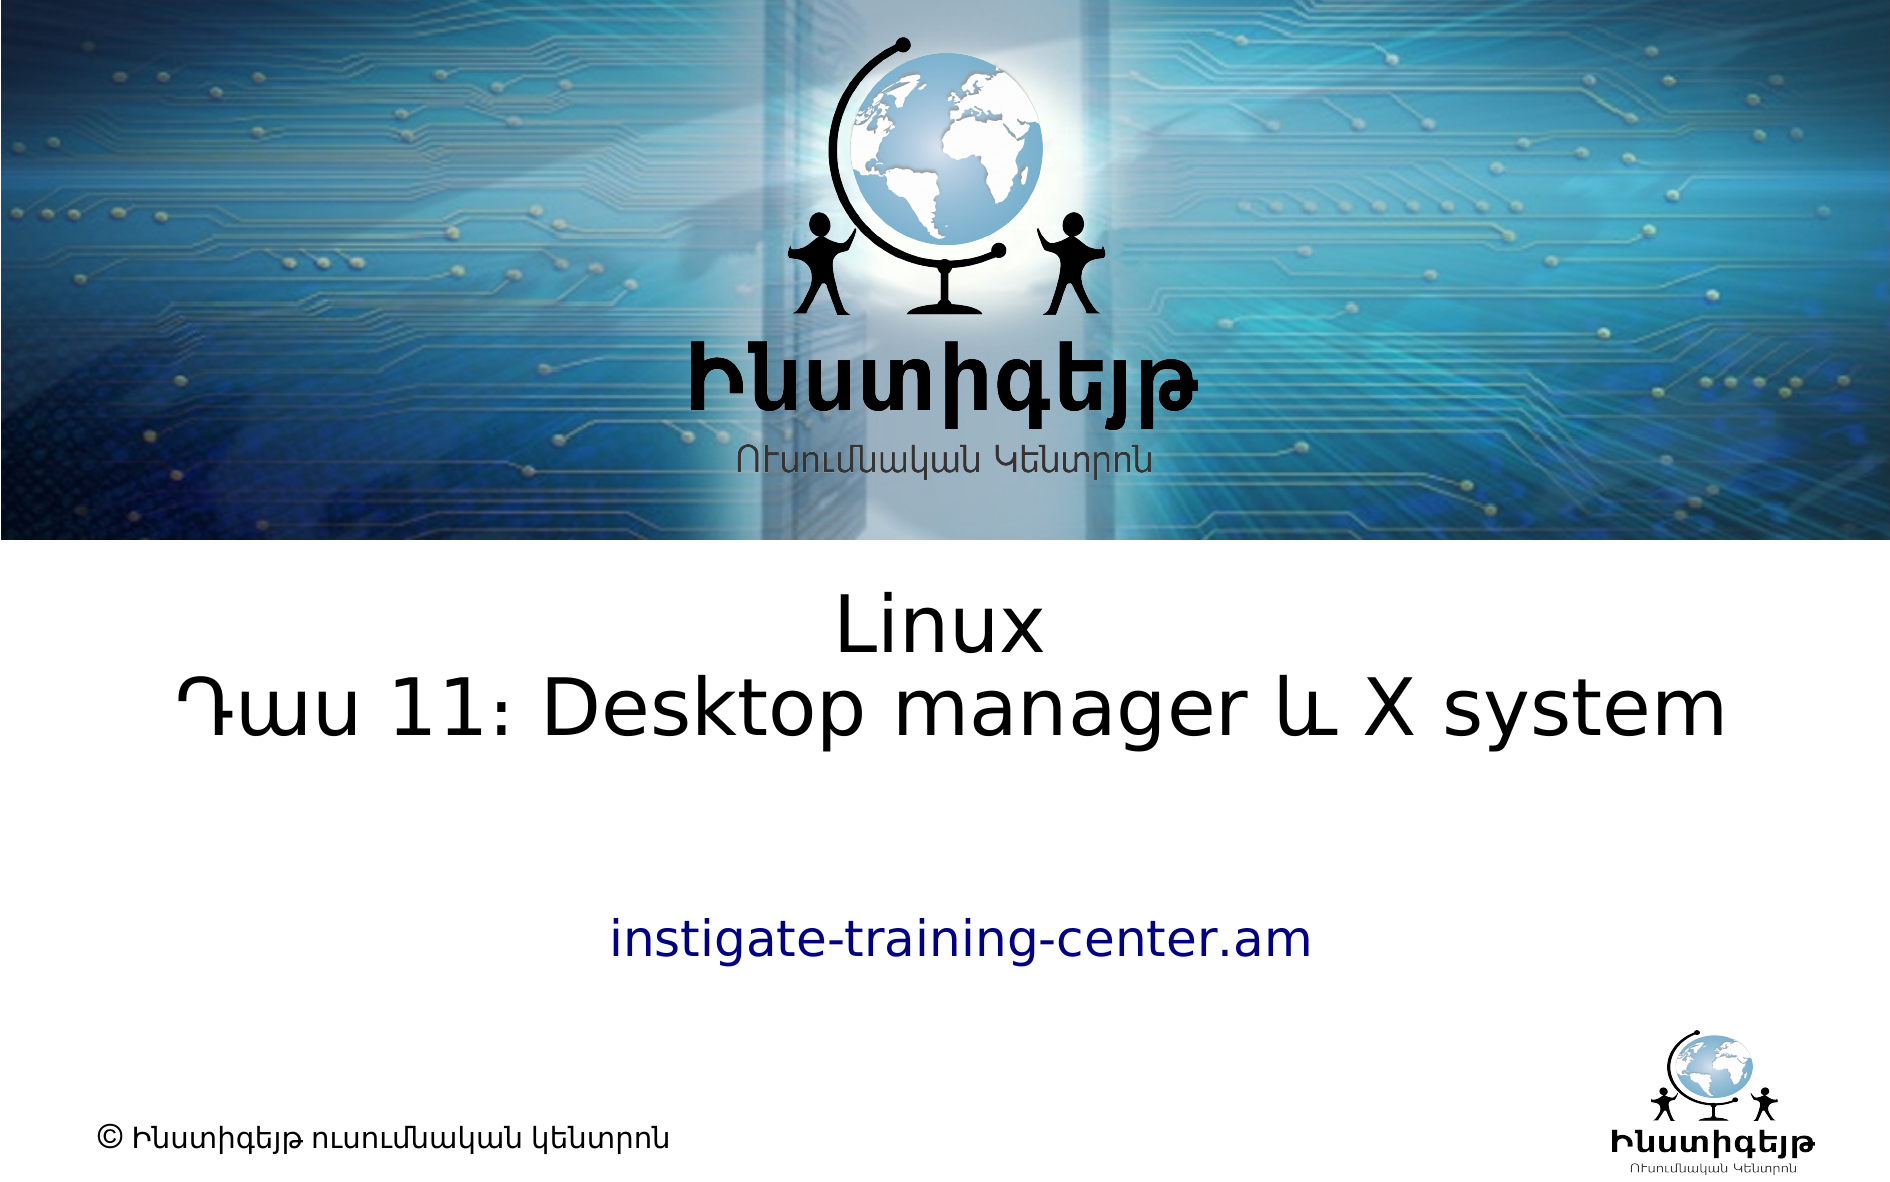

# Linux Դաս 11։ Desktop manager և X system
instigate-training-center.am